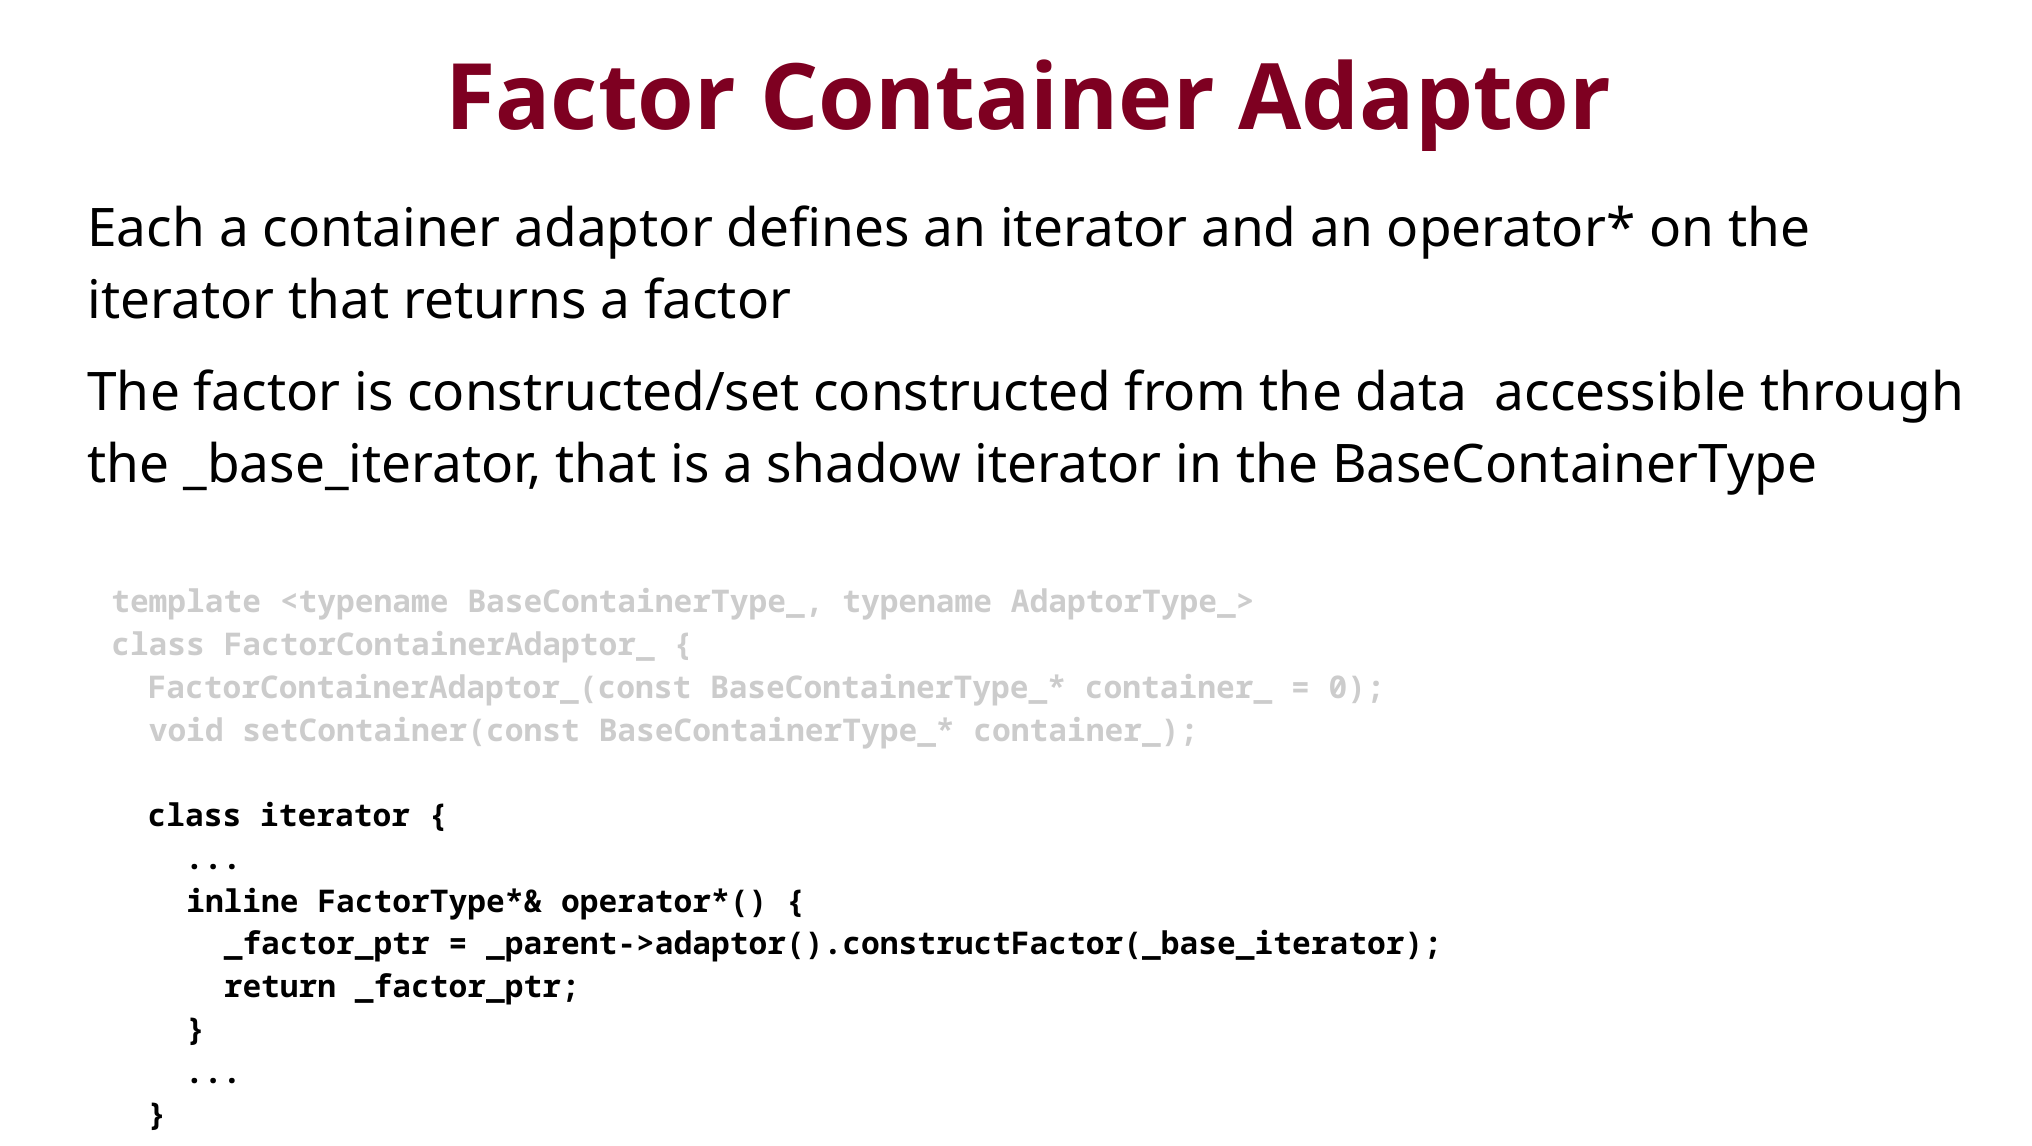

# Factor Container Adaptor
Each a container adaptor defines an iterator and an operator* on the iterator that returns a factor
The factor is constructed/set constructed from the data accessible through the _base_iterator, that is a shadow iterator in the BaseContainerType
 template <typename BaseContainerType_, typename AdaptorType_>
 class FactorContainerAdaptor_ {
	FactorContainerAdaptor_(const BaseContainerType_* container_ = 0);
 void setContainer(const BaseContainerType_* container_);
	class iterator {
	 ...
 inline FactorType*& operator*() {
 _factor_ptr = _parent->adaptor().constructFactor(_base_iterator);
 return _factor_ptr;
 }
	 ...
	}
	...
 }